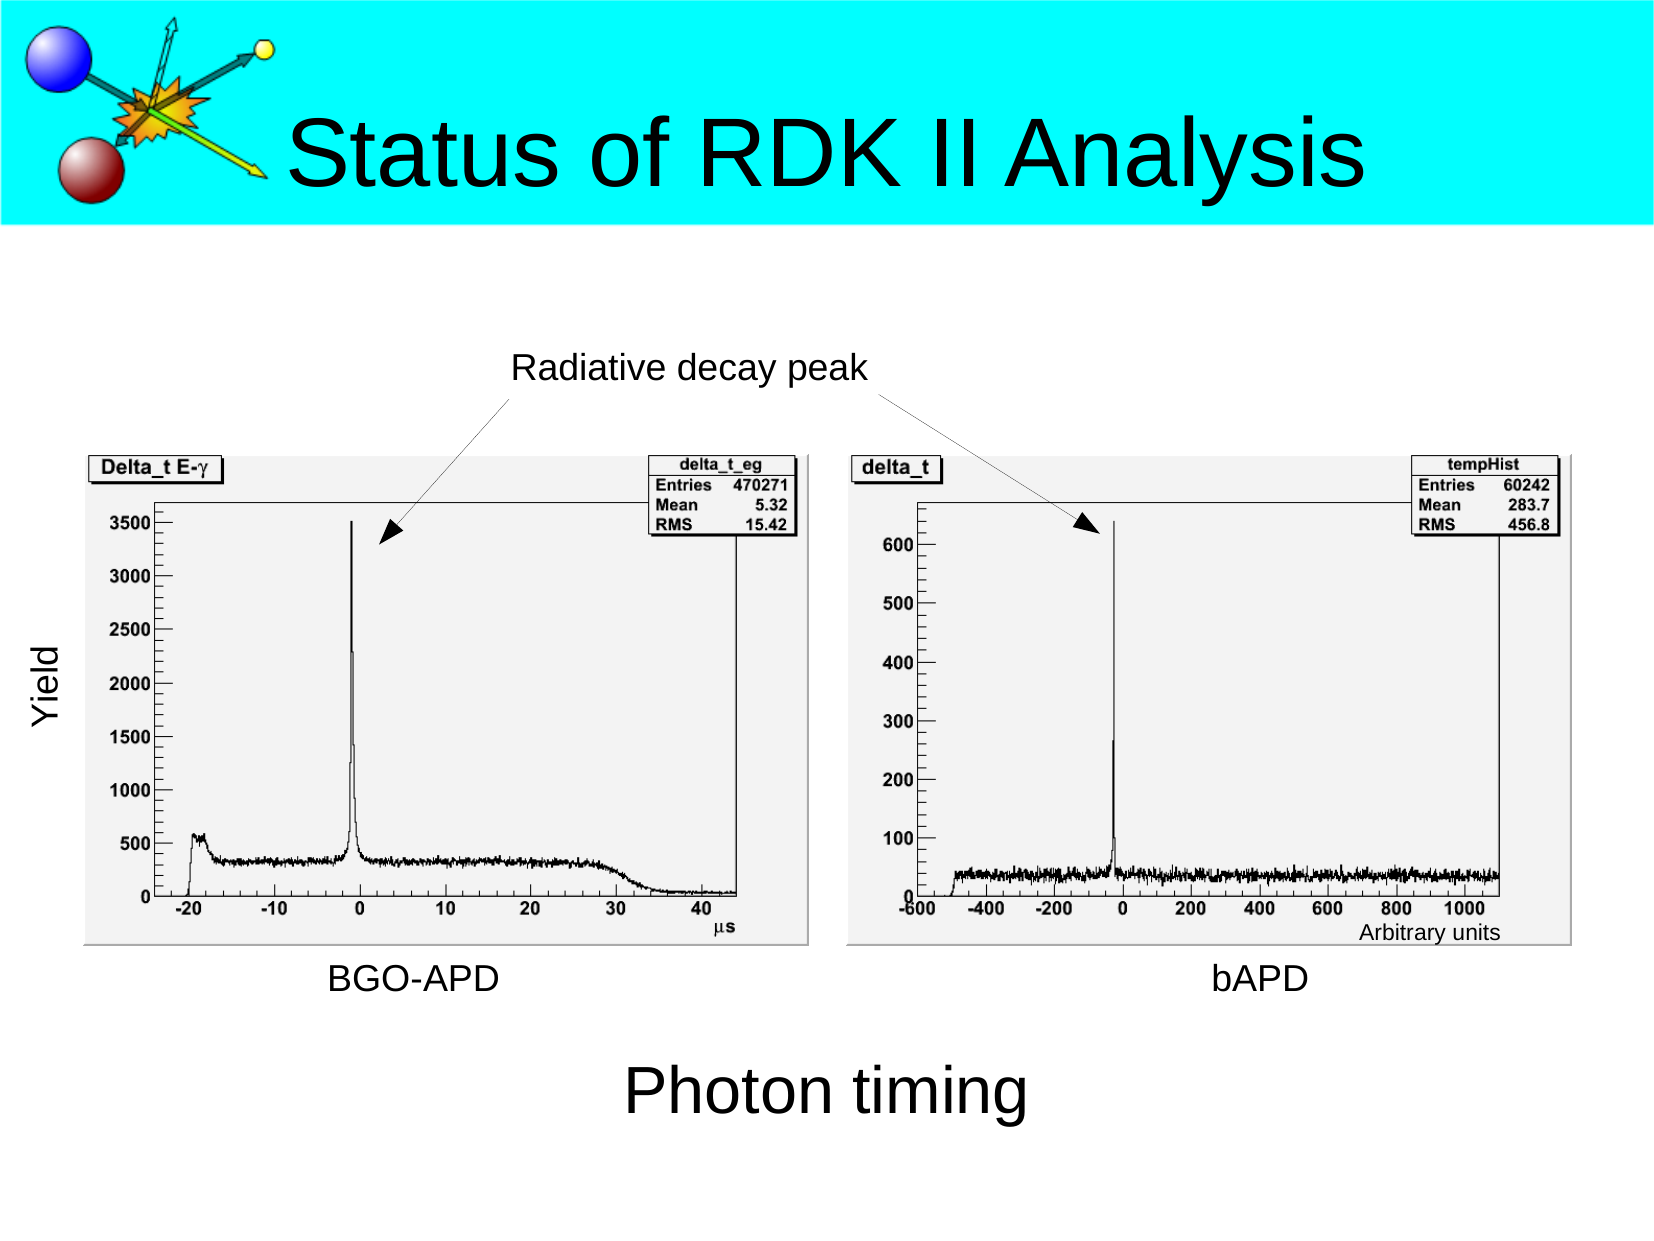

# Status of RDK II Analysis
Radiative decay peak
Yield
Arbitrary units
BGO-APD bAPD
Photon timing